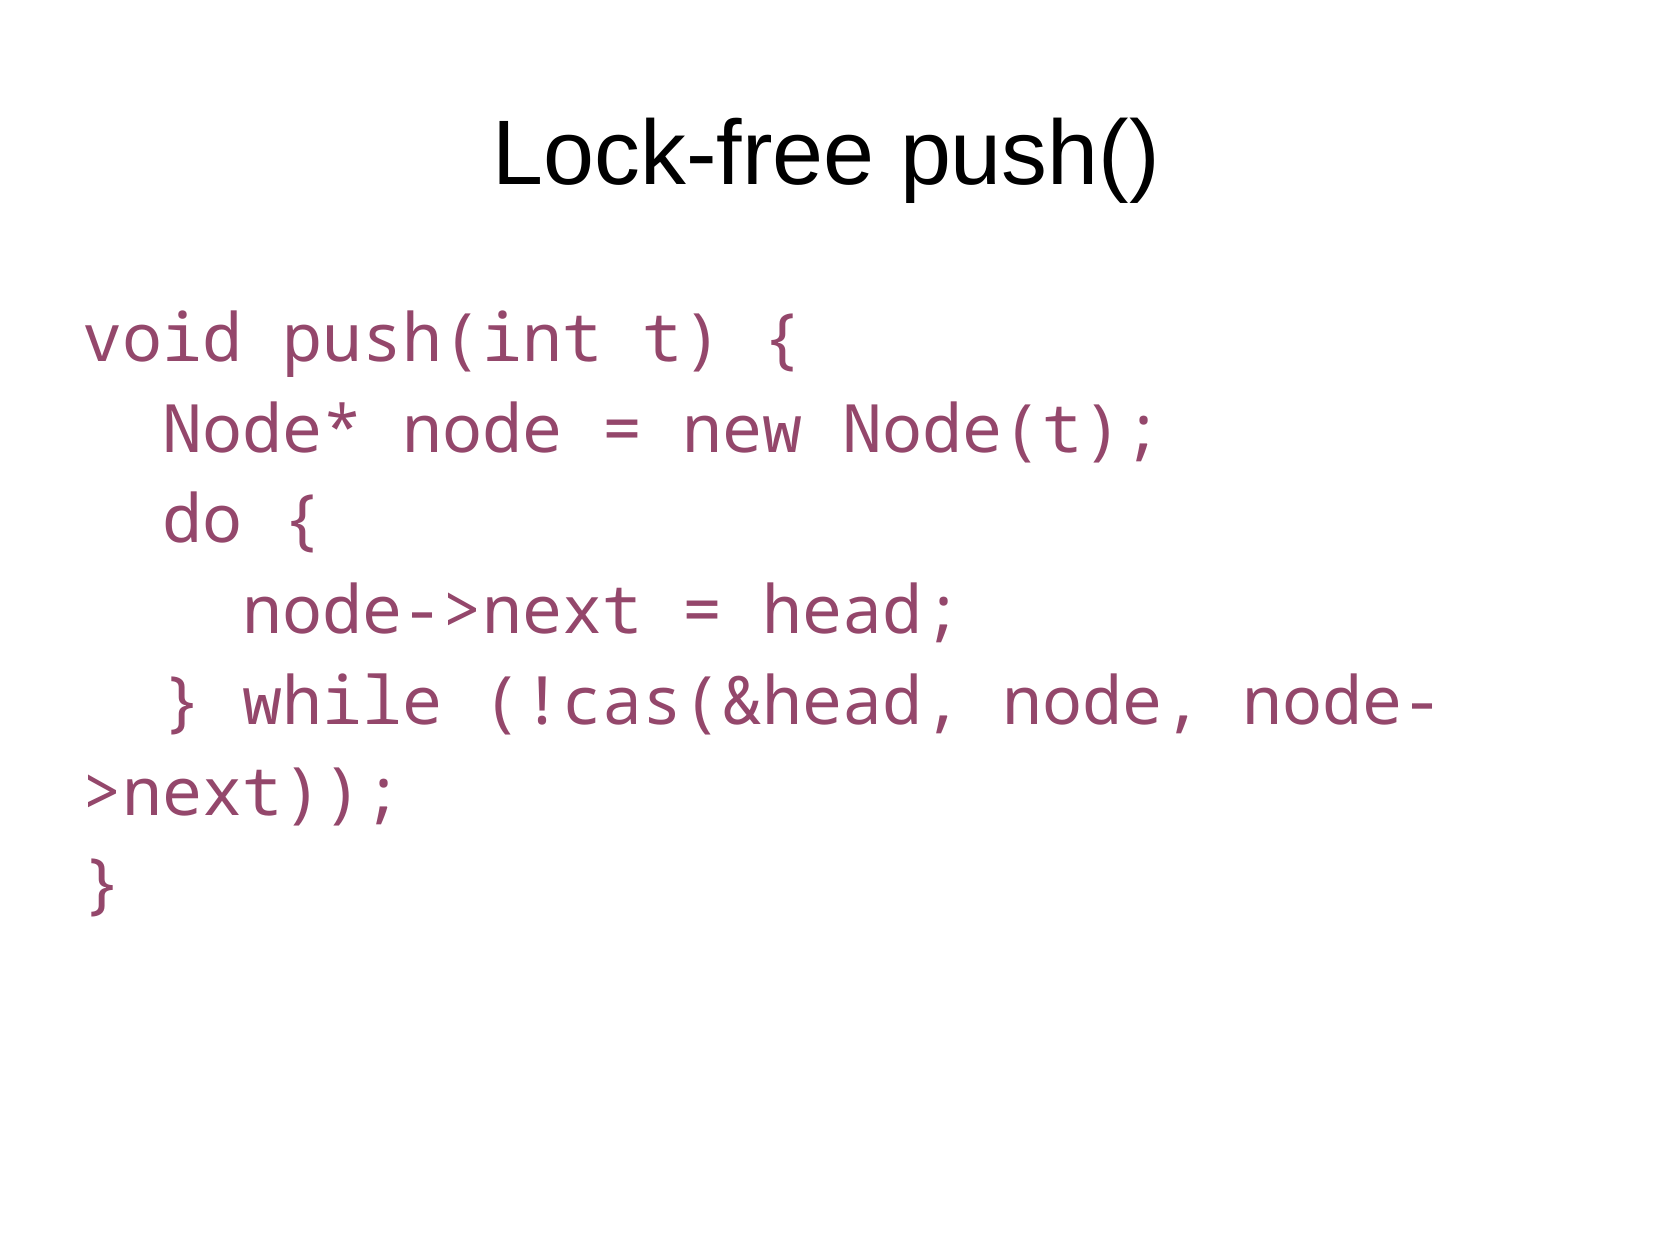

# Lock-free push()
void push(int t) {
 Node* node = new Node(t);
 do {
 node->next = head;
 } while (!cas(&head, node, node->next));
}